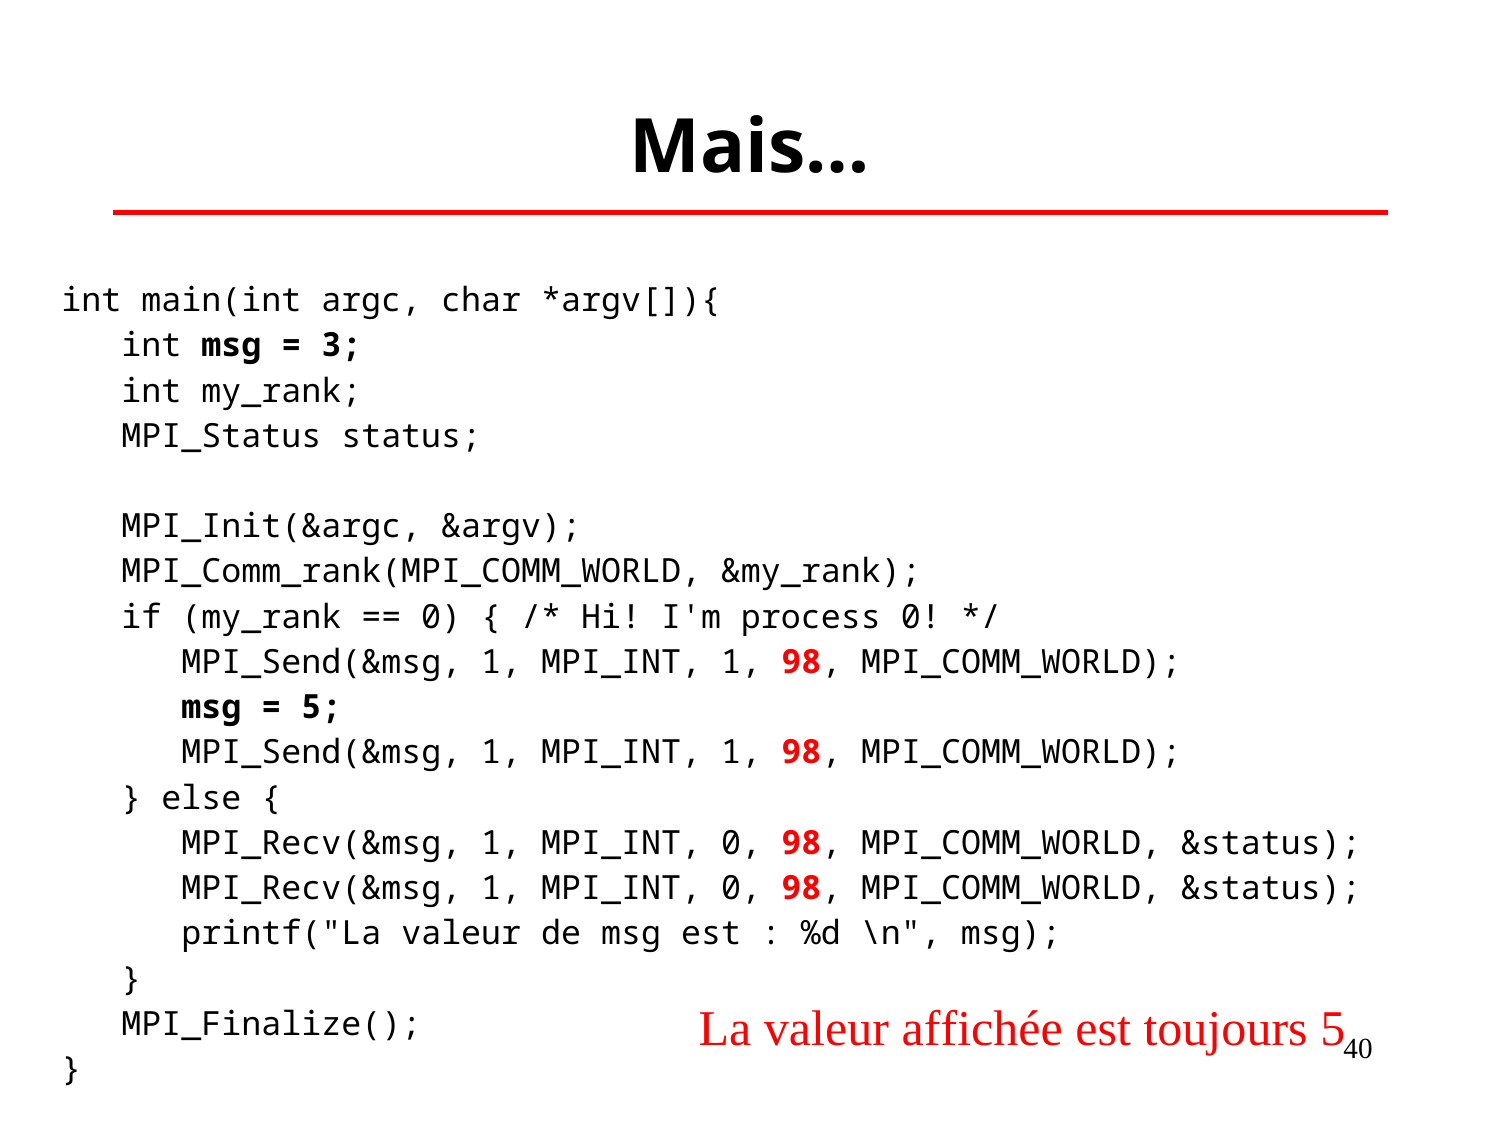

# Mais…
int main(int argc, char *argv[]){
 int msg = 3;
 int my_rank;
 MPI_Status status;
 MPI_Init(&argc, &argv);
 MPI_Comm_rank(MPI_COMM_WORLD, &my_rank);
 if (my_rank == 0) { /* Hi! I'm process 0! */
 MPI_Send(&msg, 1, MPI_INT, 1, 98, MPI_COMM_WORLD);
 msg = 5;
 MPI_Send(&msg, 1, MPI_INT, 1, 98, MPI_COMM_WORLD);
 } else {
 MPI_Recv(&msg, 1, MPI_INT, 0, 98, MPI_COMM_WORLD, &status);
 MPI_Recv(&msg, 1, MPI_INT, 0, 98, MPI_COMM_WORLD, &status);
 printf("La valeur de msg est : %d \n", msg);
 }
 MPI_Finalize();
}
La valeur affichée est toujours 5
40